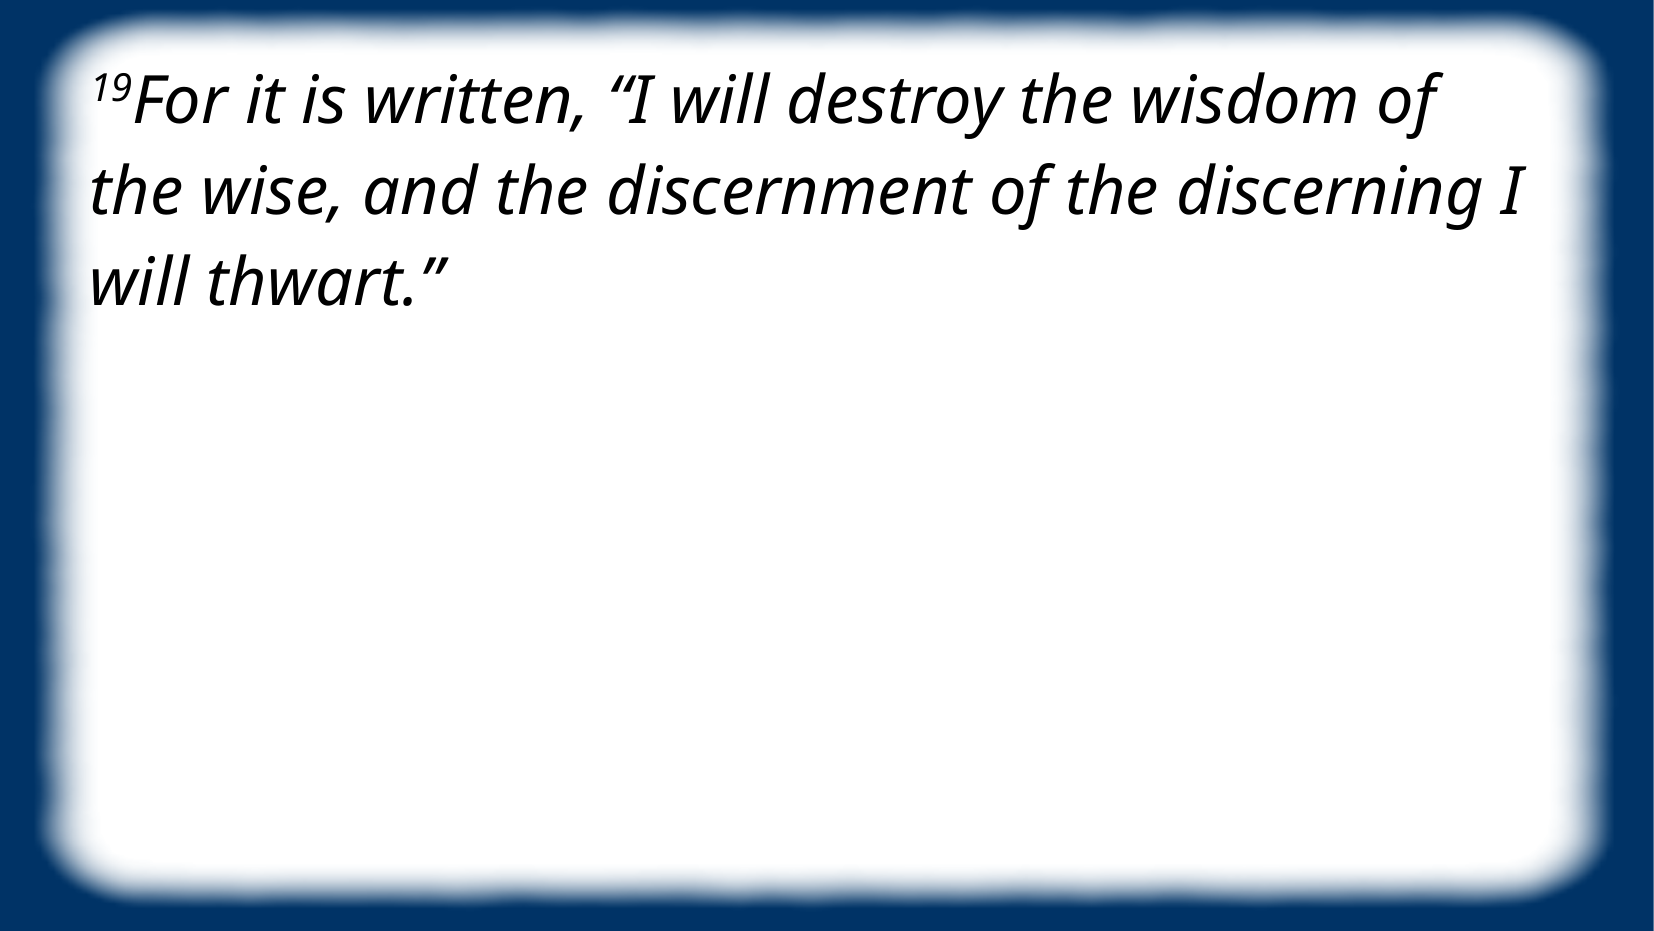

19For it is written, “I will destroy the wisdom of the wise, and the discernment of the discerning I will thwart.”